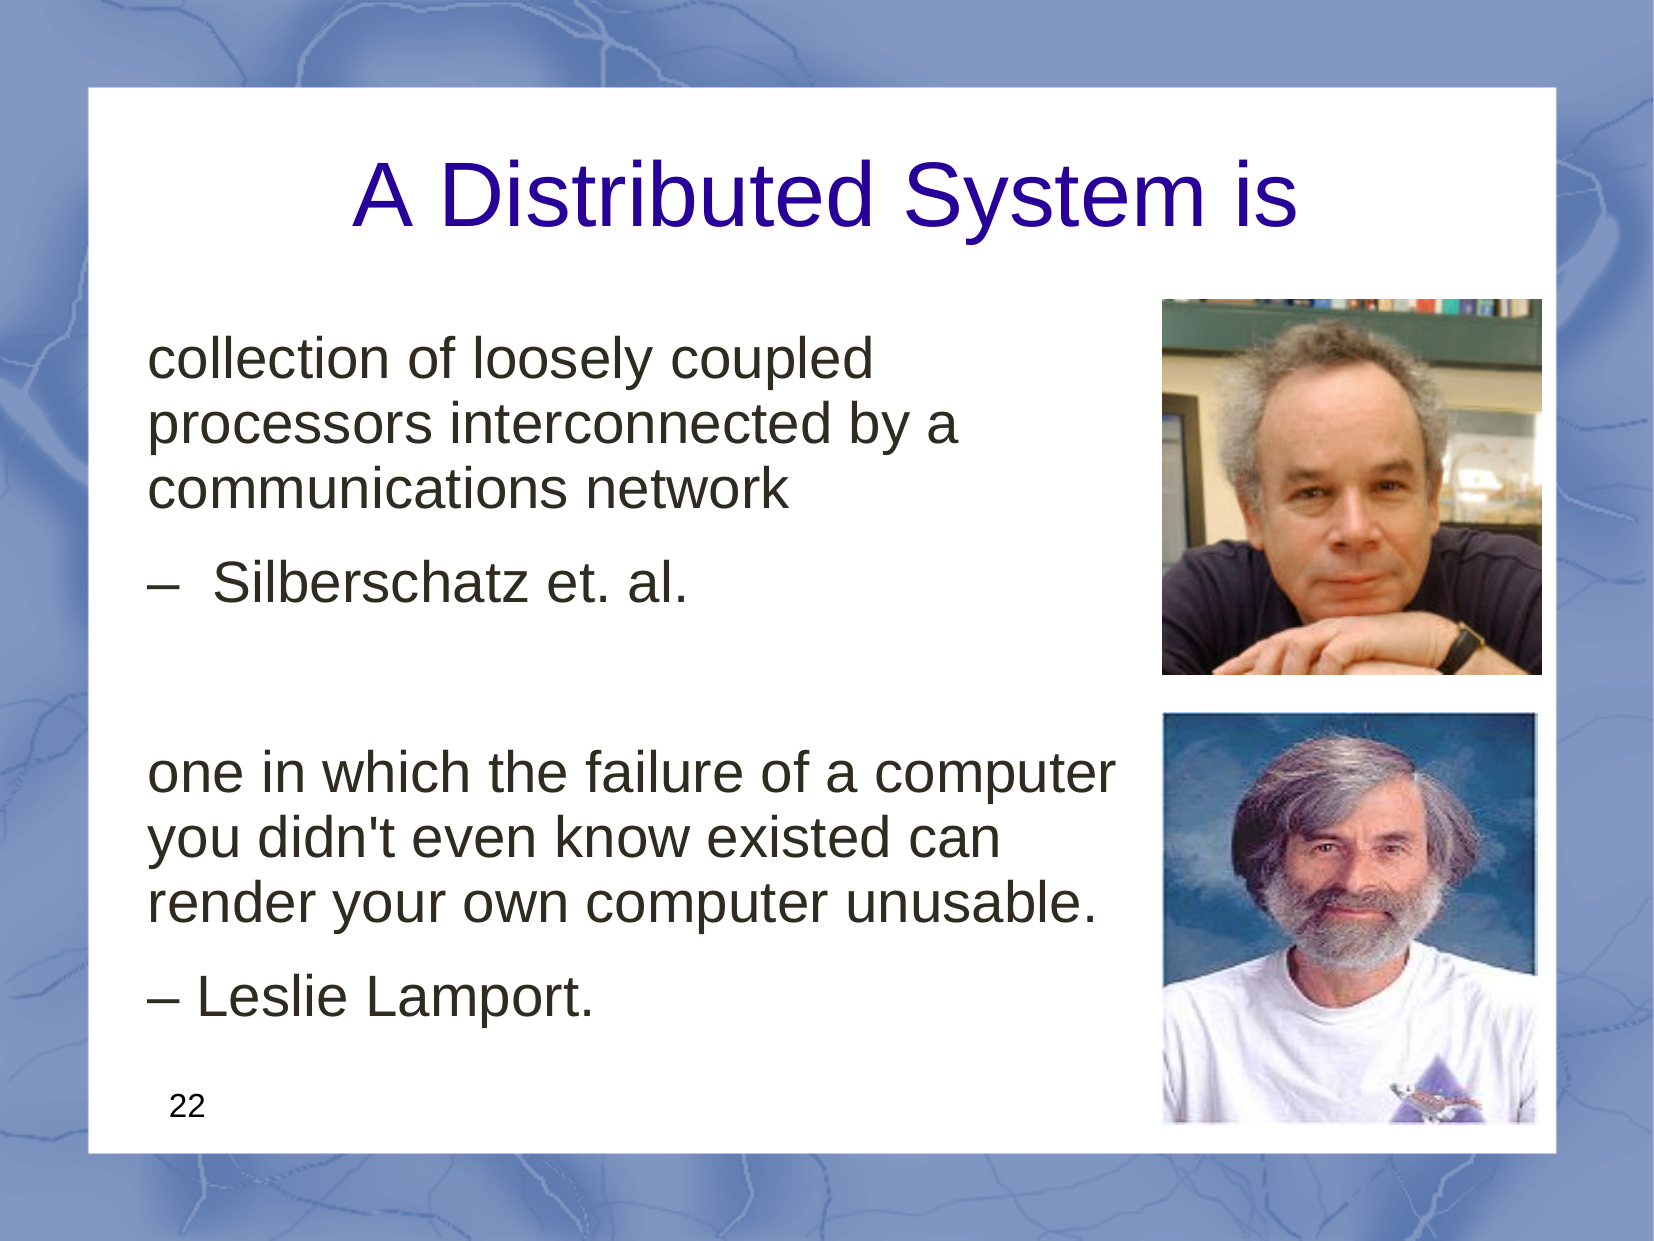

# A Distributed System is
collection of loosely coupled processors interconnected by a communications network
– Silberschatz et. al.
one in which the failure of a computer you didn't even know existed can render your own computer unusable.
– Leslie Lamport.
22